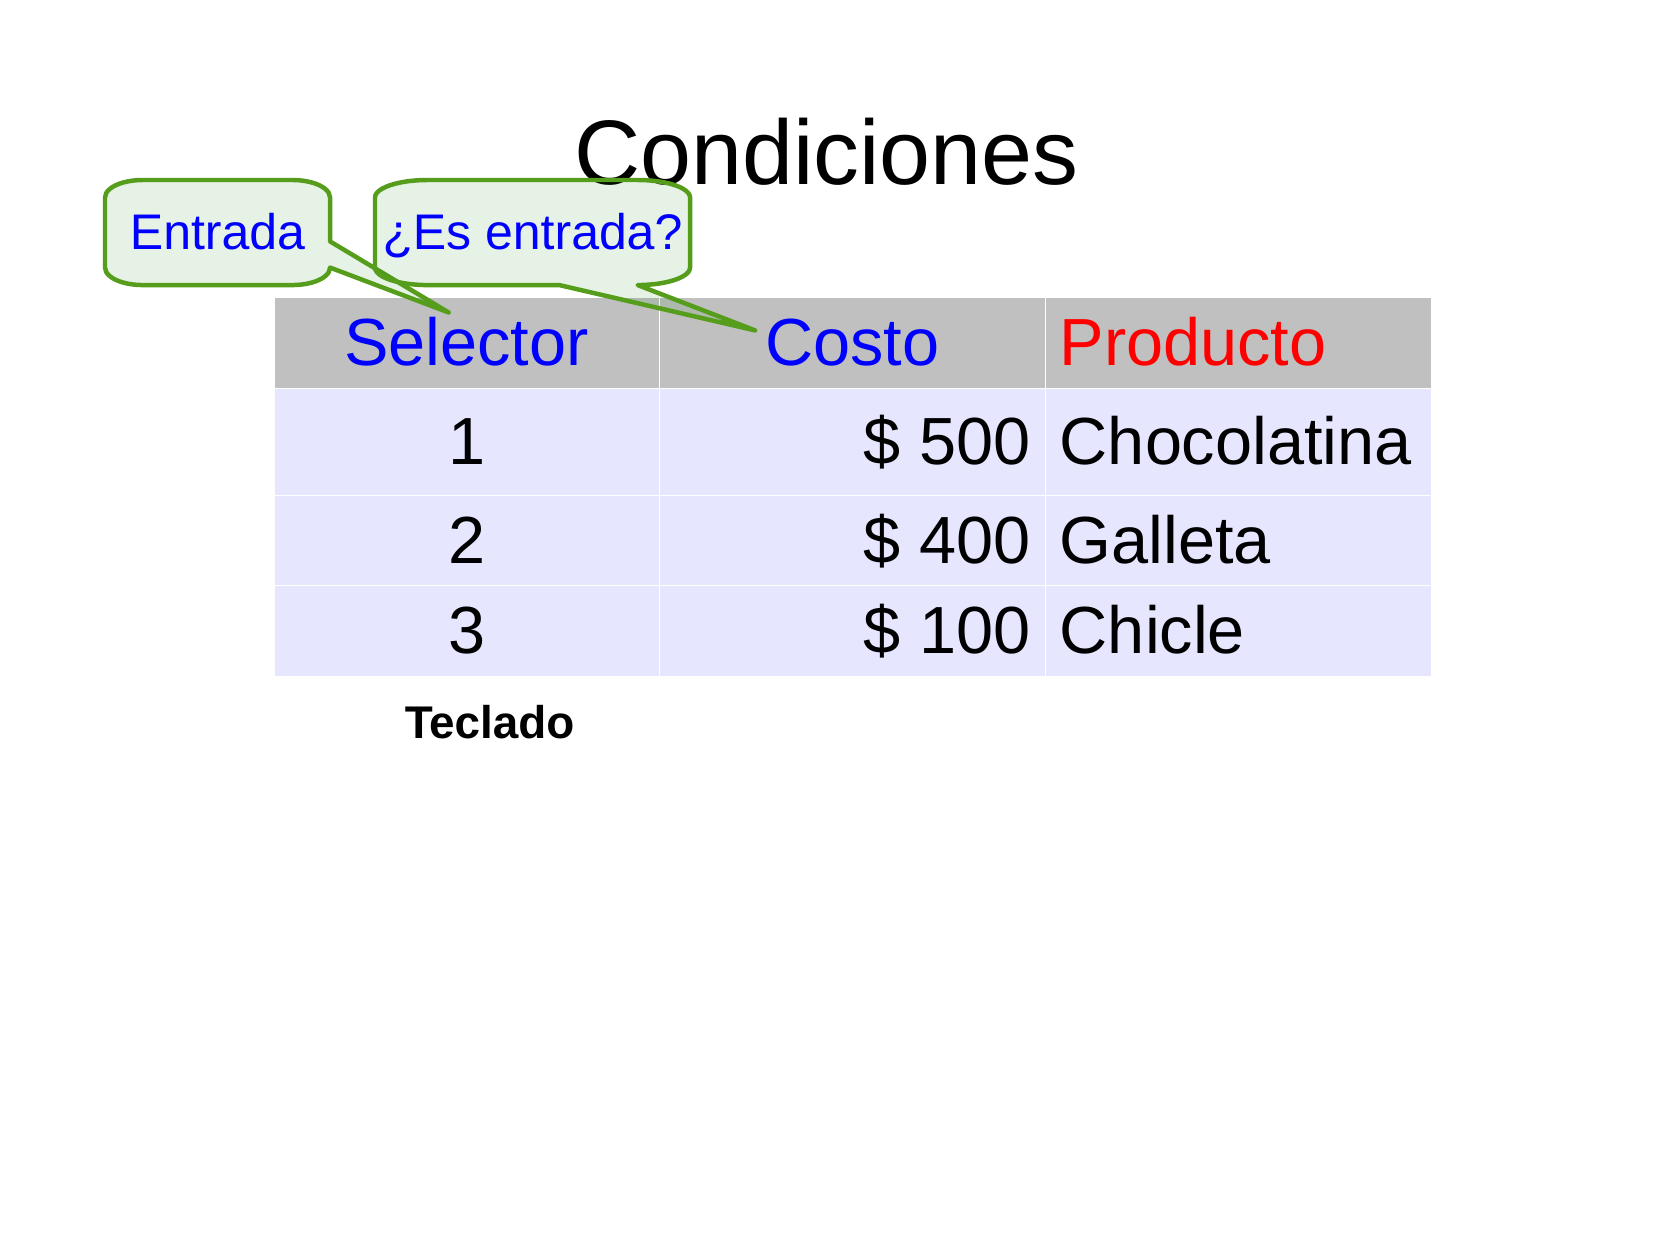

# Condiciones
Entrada
¿Es entrada?
| Selector | Costo | Producto |
| --- | --- | --- |
| 1 | $ 500 | Chocolatina |
| 2 | $ 400 | Galleta |
| 3 | $ 100 | Chicle |
Teclado